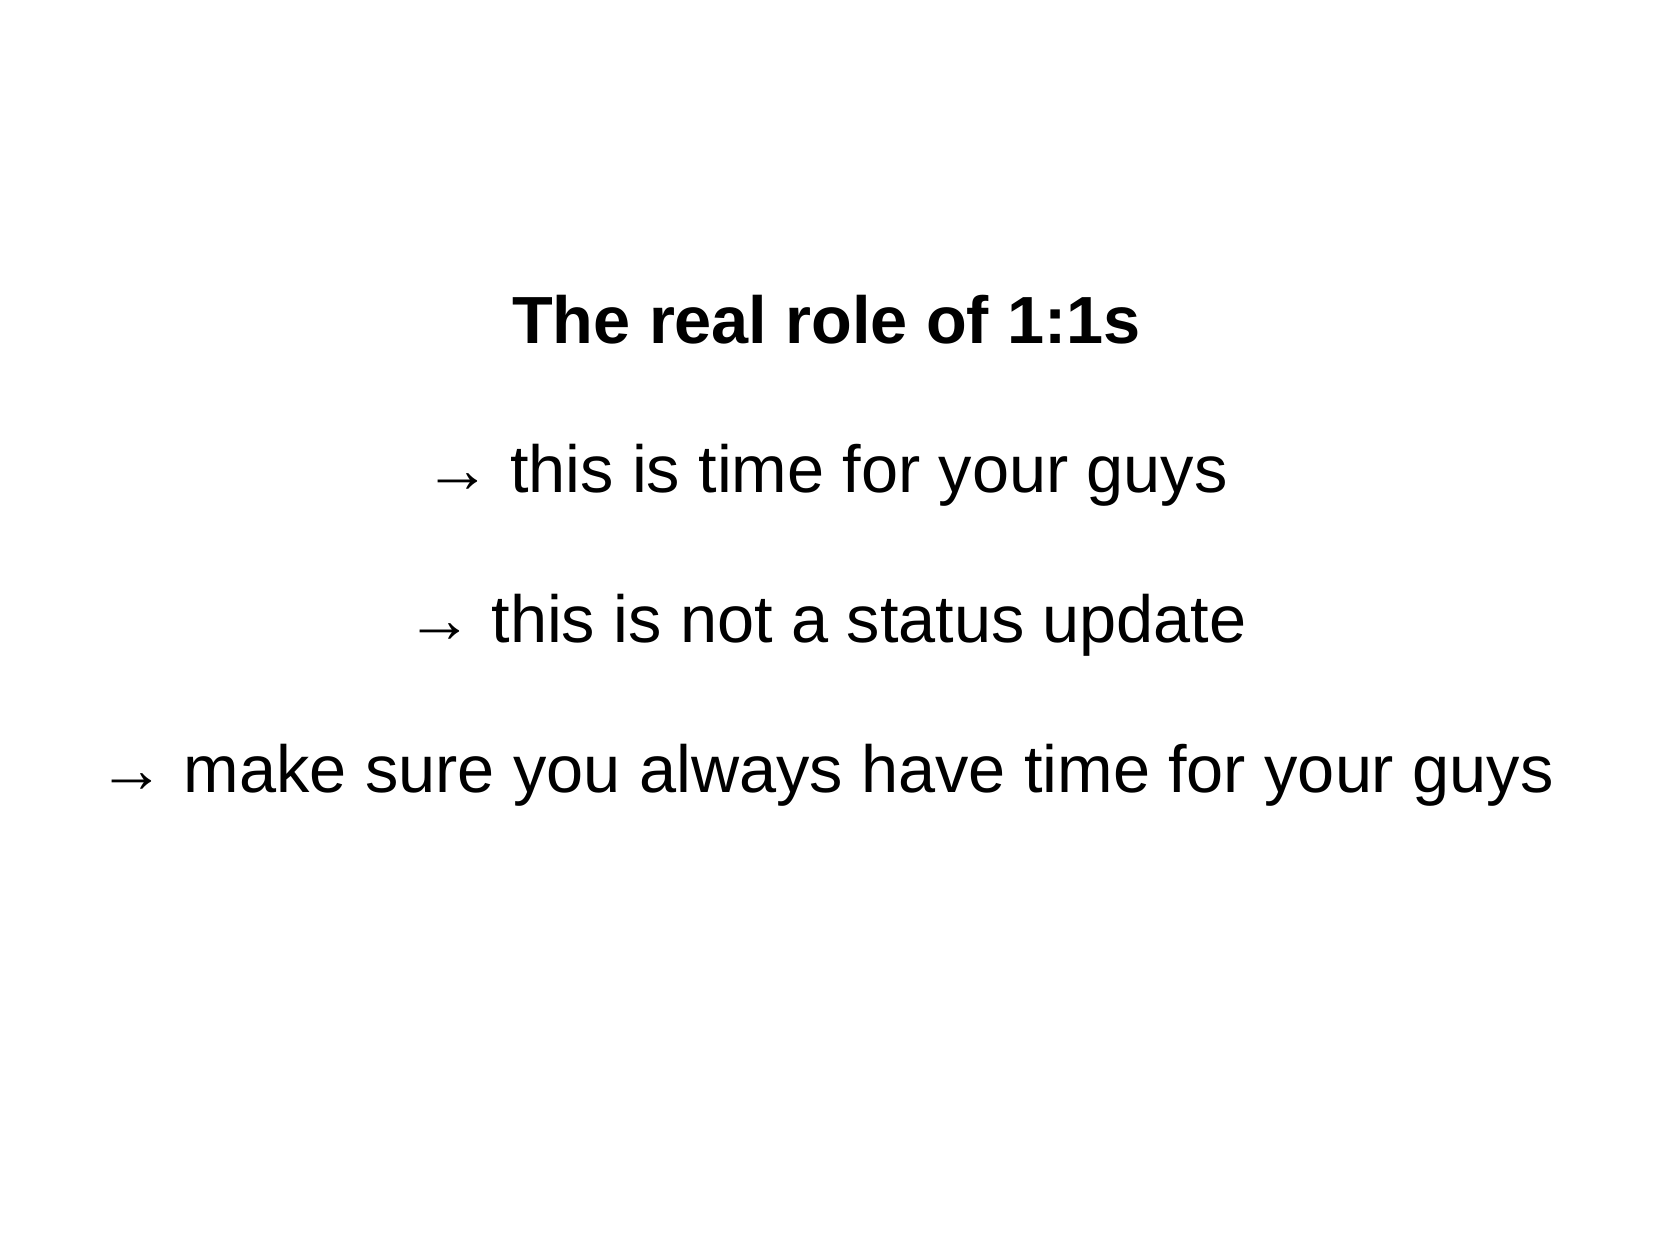

# The real role of 1:1s
→ this is time for your guys
→ this is not a status update
→ make sure you always have time for your guys